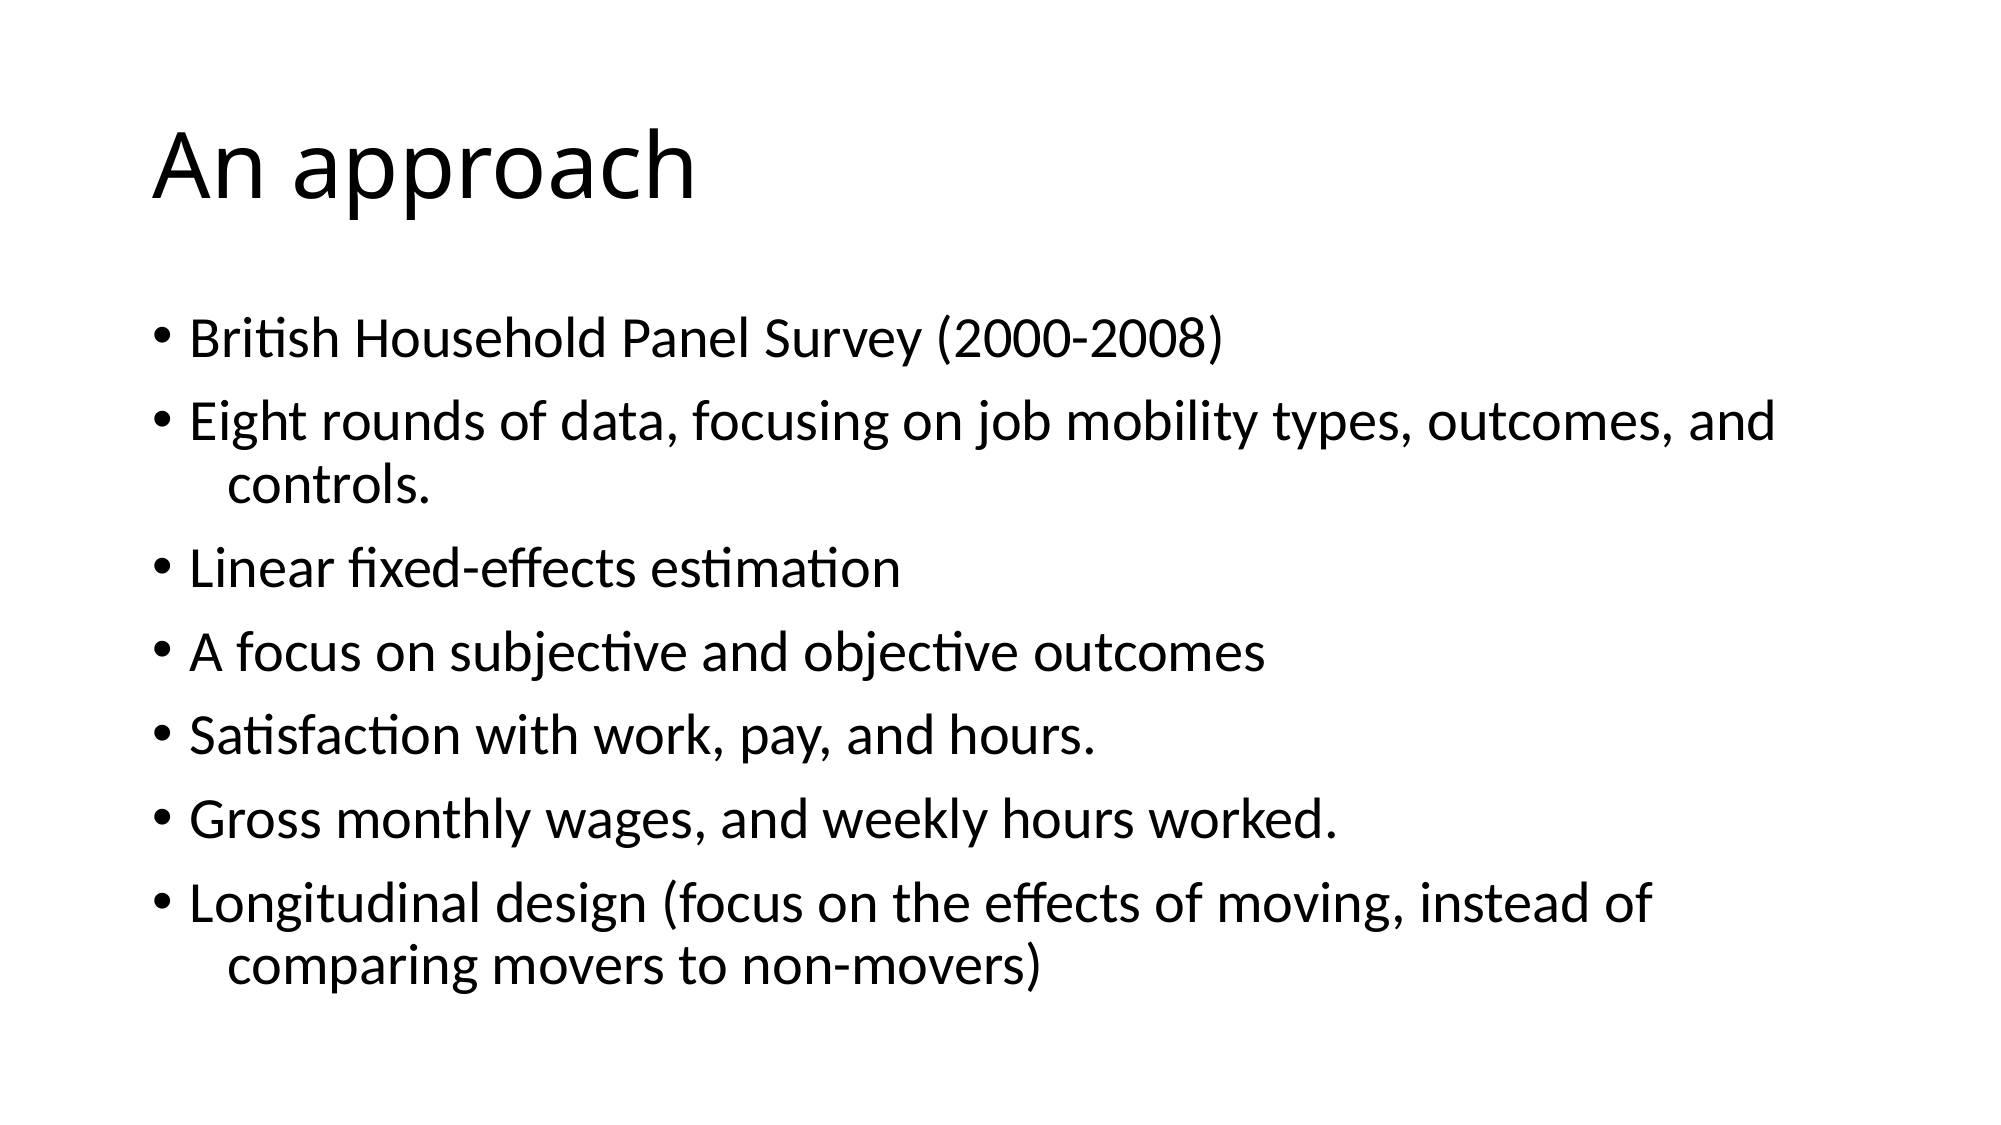

# An approach
British Household Panel Survey (2000-2008)
Eight rounds of data, focusing on job mobility types, outcomes, and controls.
Linear fixed-effects estimation
A focus on subjective and objective outcomes
Satisfaction with work, pay, and hours.
Gross monthly wages, and weekly hours worked.
Longitudinal design (focus on the effects of moving, instead of comparing movers to non-movers)